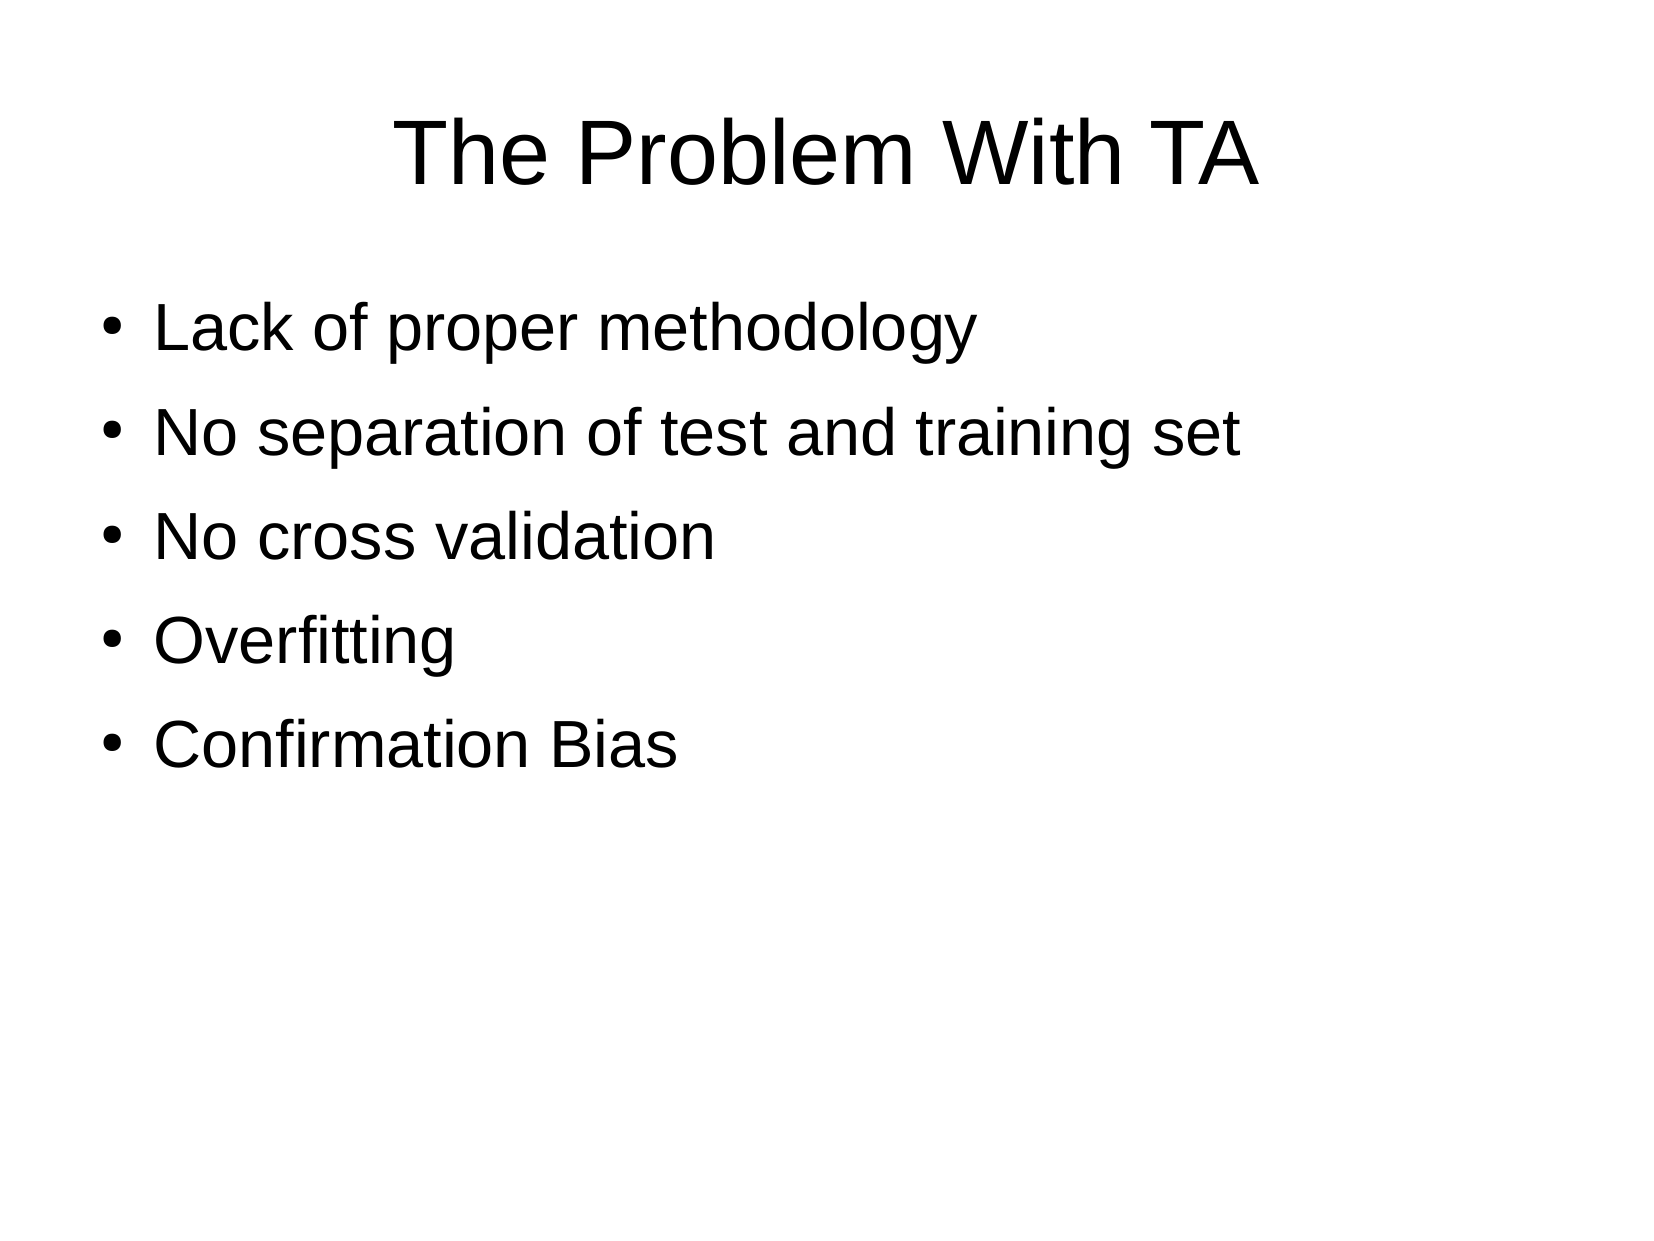

# The Problem With TA
Lack of proper methodology
No separation of test and training set
No cross validation
Overfitting
Confirmation Bias